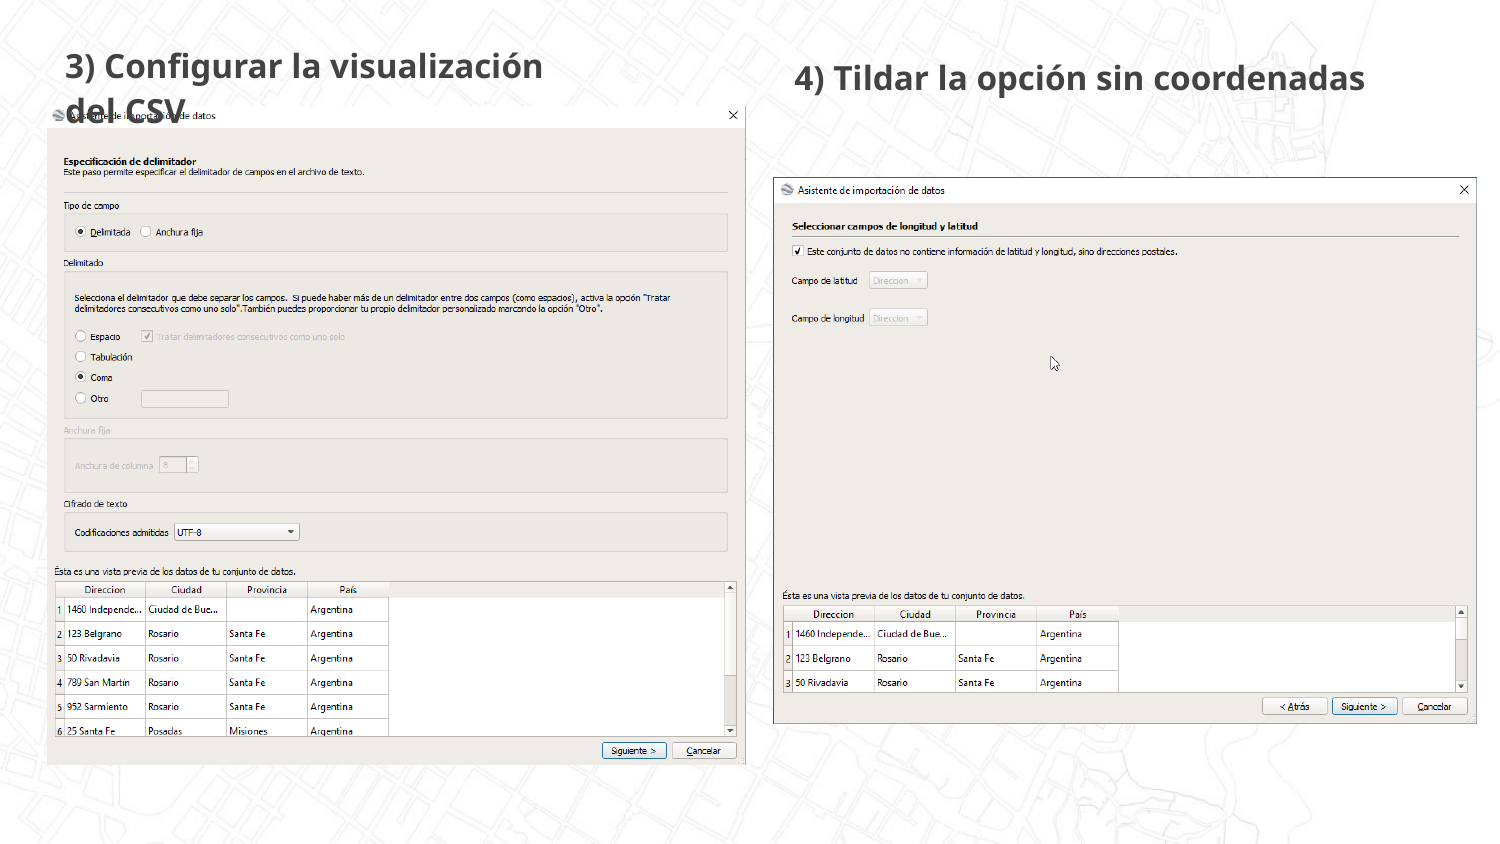

3) Configurar la visualización del CSV
4) Tildar la opción sin coordenadas